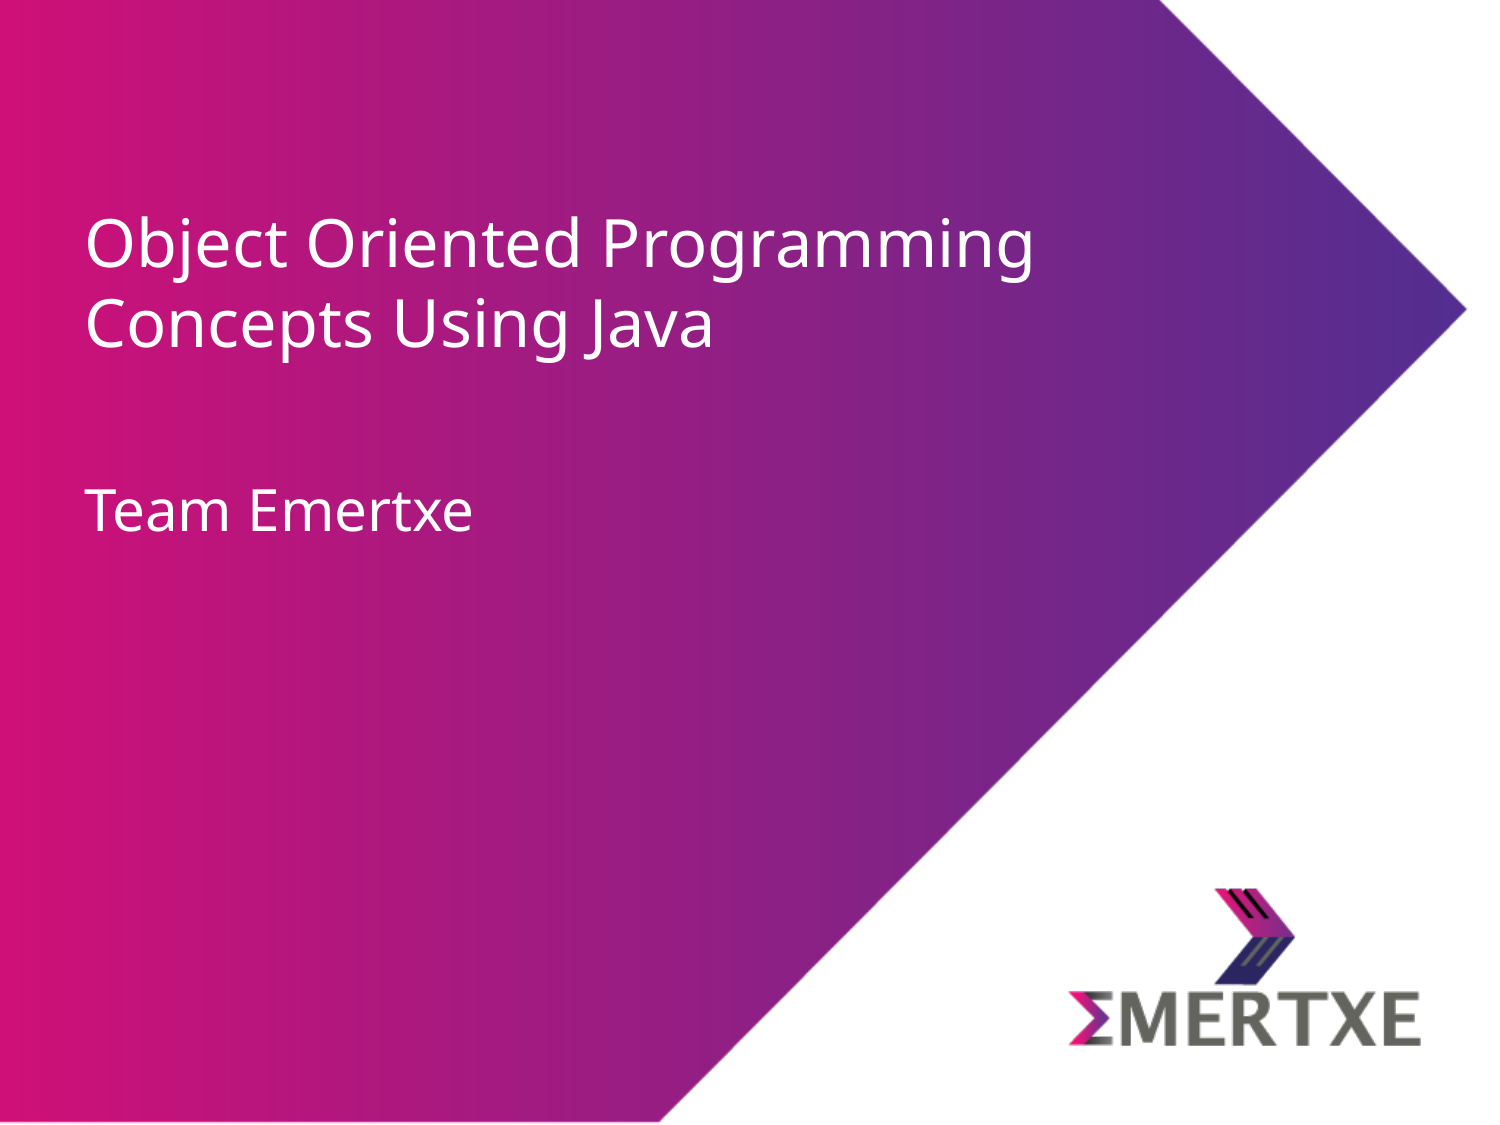

Object Oriented Programming Concepts Using Java
Team Emertxe